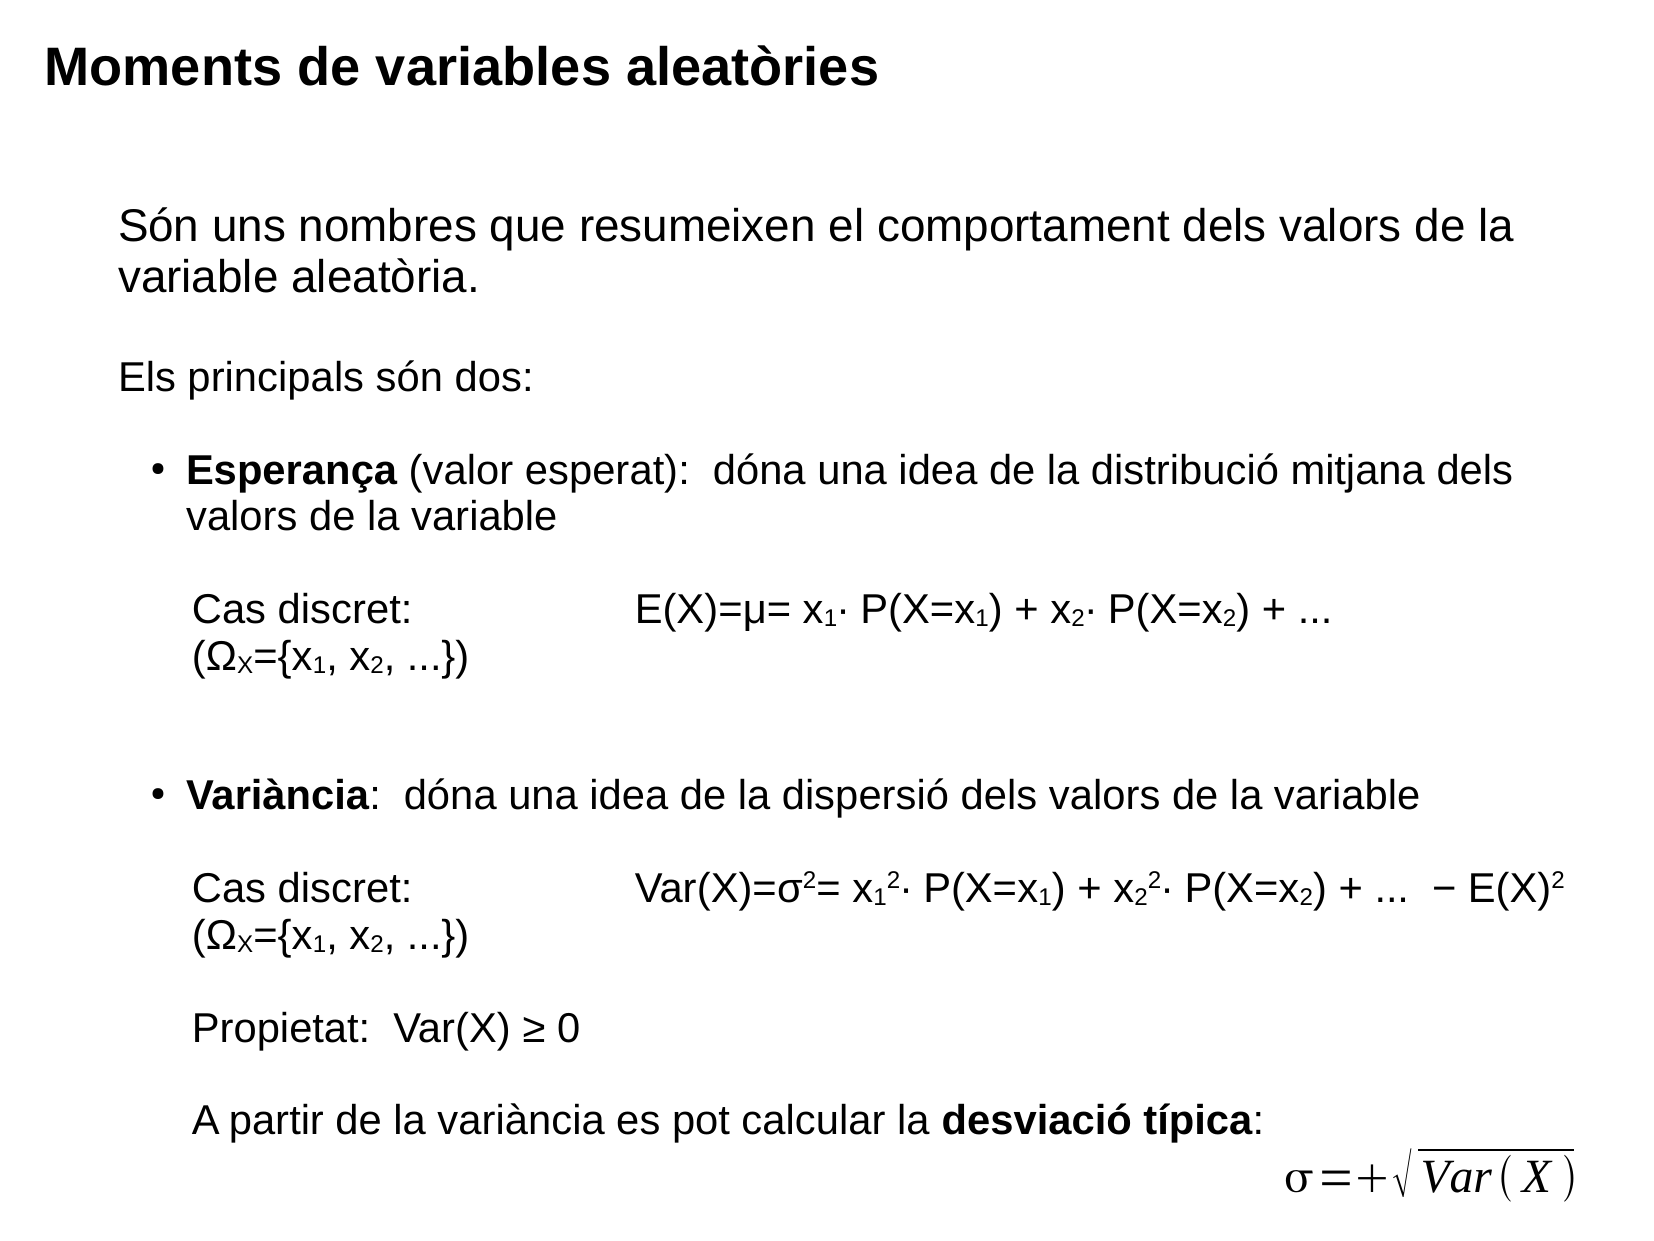

Moments de variables aleatòries
	Són uns nombres que resumeixen el comportament dels valors de la
 	variable aleatòria.
	Els principals són dos:
Esperança (valor esperat): dóna una idea de la distribució mitjana dels valors de la variable
		Cas discret: 			E(X)=μ= x1∙ P(X=x1) + x2∙ P(X=x2) + ...
		(ΩX={x1, x2, ...})
Variància: dóna una idea de la dispersió dels valors de la variable
		Cas discret: 			Var(X)=σ2= x12∙ P(X=x1) + x22∙ P(X=x2) + ... − E(X)2
		(ΩX={x1, x2, ...})
		Propietat: Var(X) ≥ 0
		A partir de la variància es pot calcular la desviació típica: